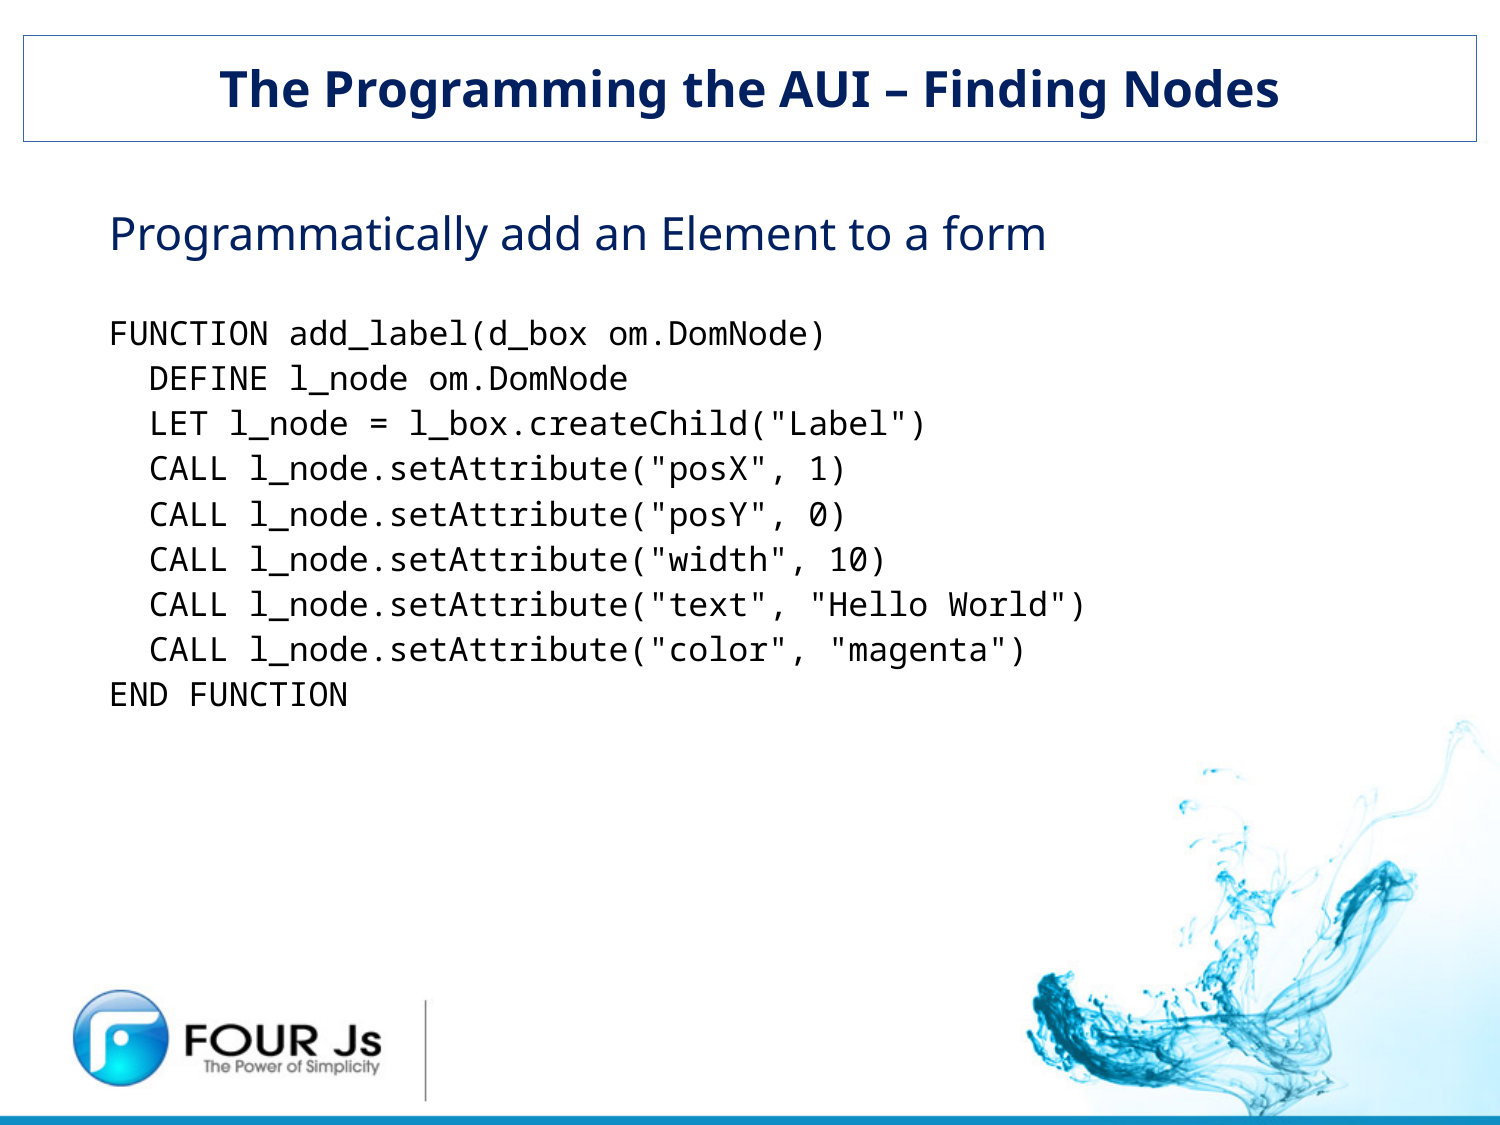

# The Programming the AUI – Finding Nodes
Programmatically add an Element to a form
FUNCTION add_label(d_box om.DomNode)
 DEFINE l_node om.DomNode
 LET l_node = l_box.createChild("Label")
 CALL l_node.setAttribute("posX", 1)
 CALL l_node.setAttribute("posY", 0)
 CALL l_node.setAttribute("width", 10)
 CALL l_node.setAttribute("text", "Hello World")
 CALL l_node.setAttribute("color", "magenta")
END FUNCTION